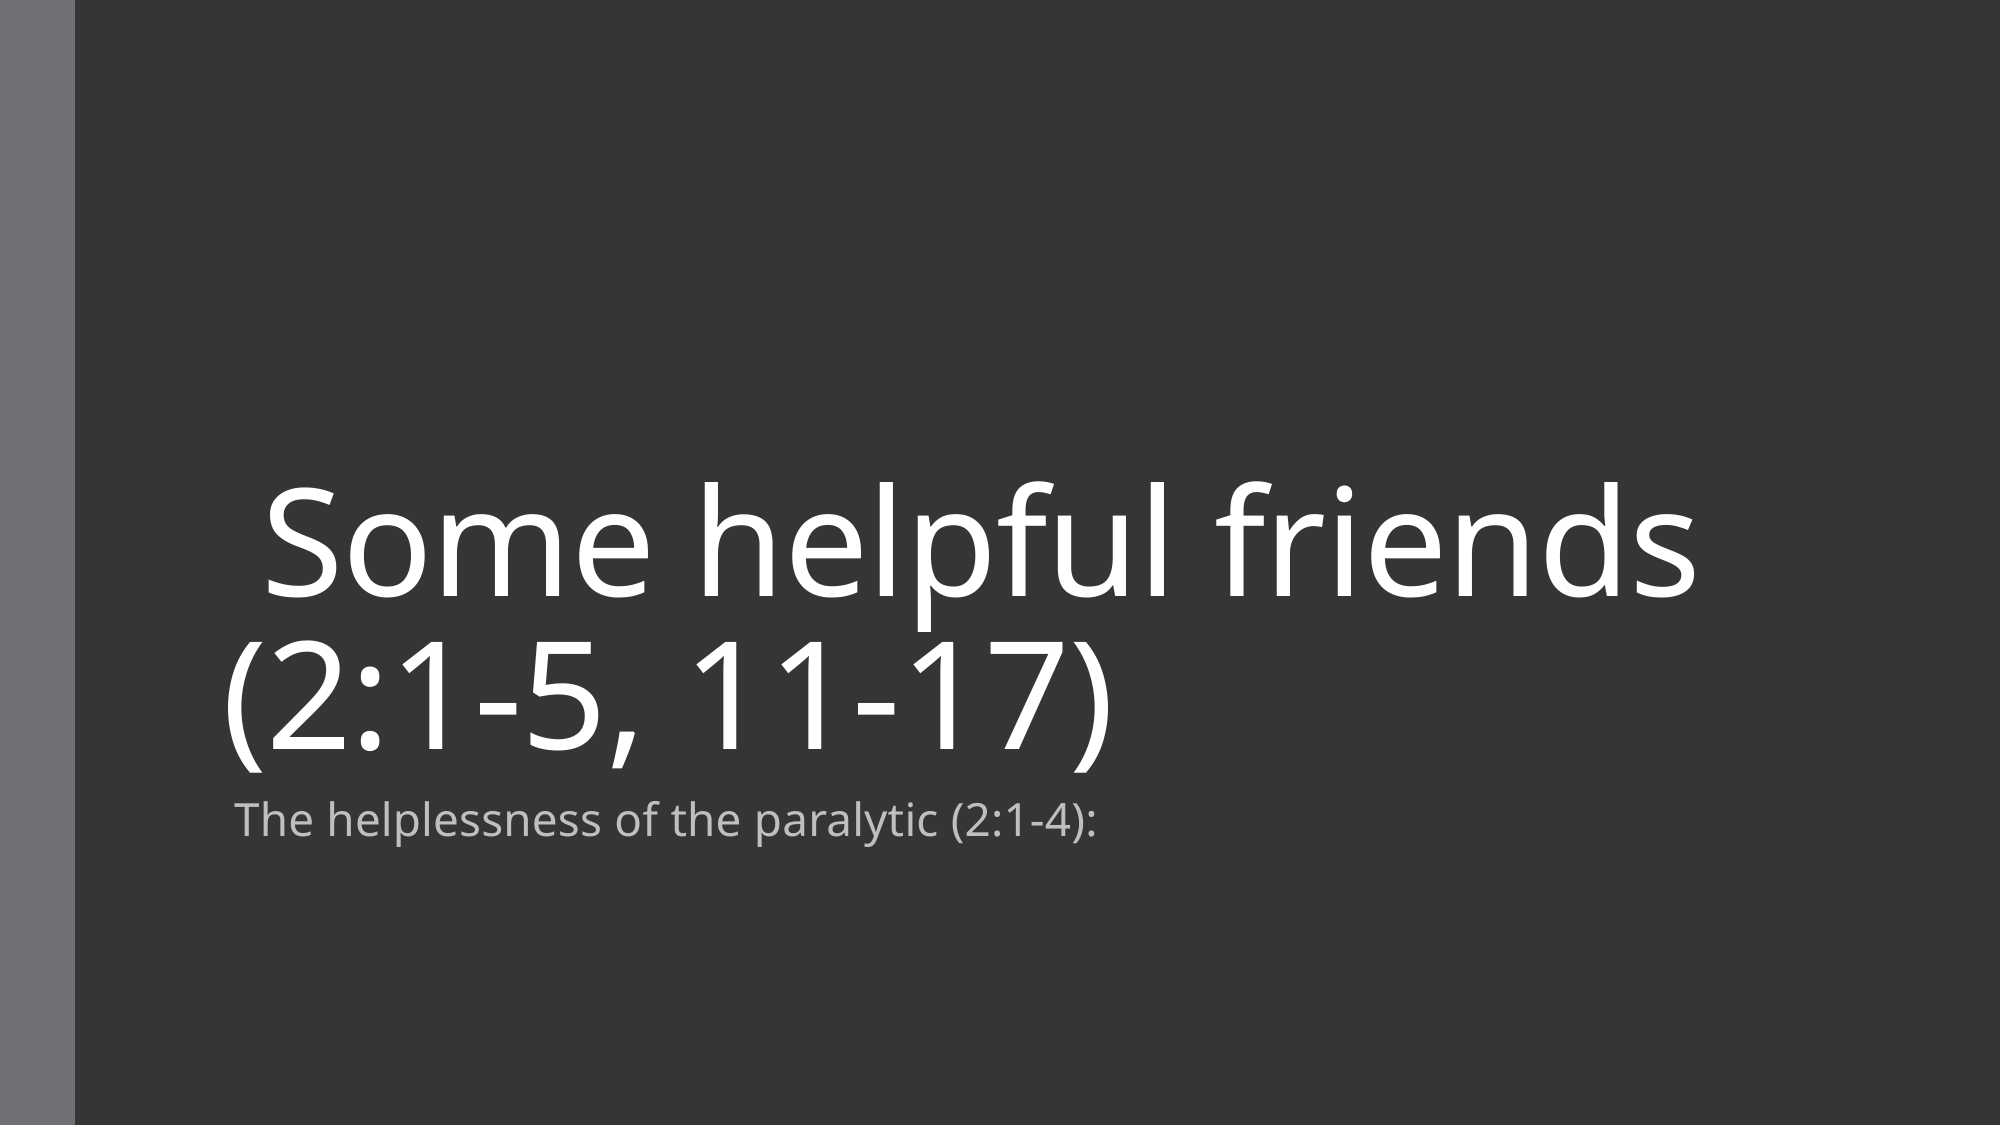

# Some helpful friends (2:1-5, 11-17)
 The helplessness of the paralytic (2:1-4):